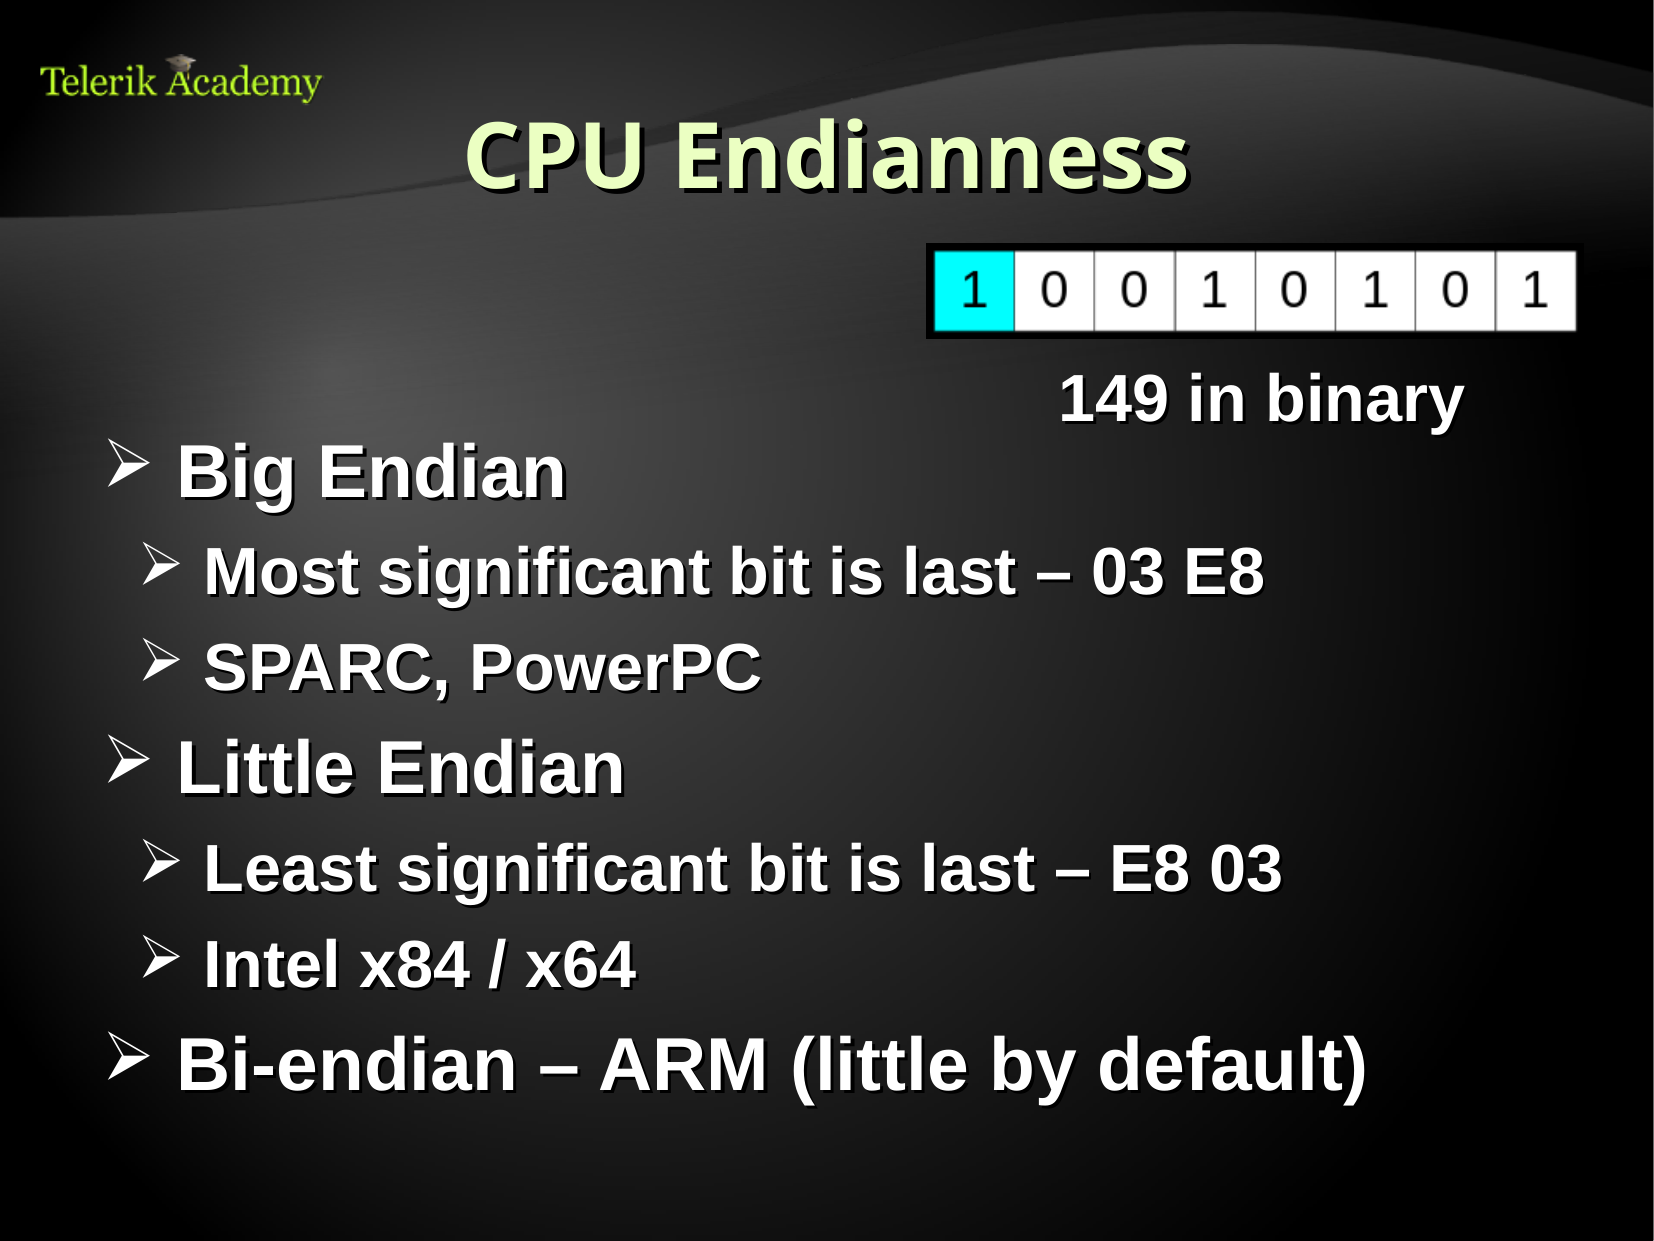

# CPU Endianness
149 in binary
 Big Endian
 Most significant bit is last – 03 E8
 SPARC, PowerPC
 Little Endian
 Least significant bit is last – E8 03
 Intel x84 / x64
 Bi-endian – ARM (little by default)